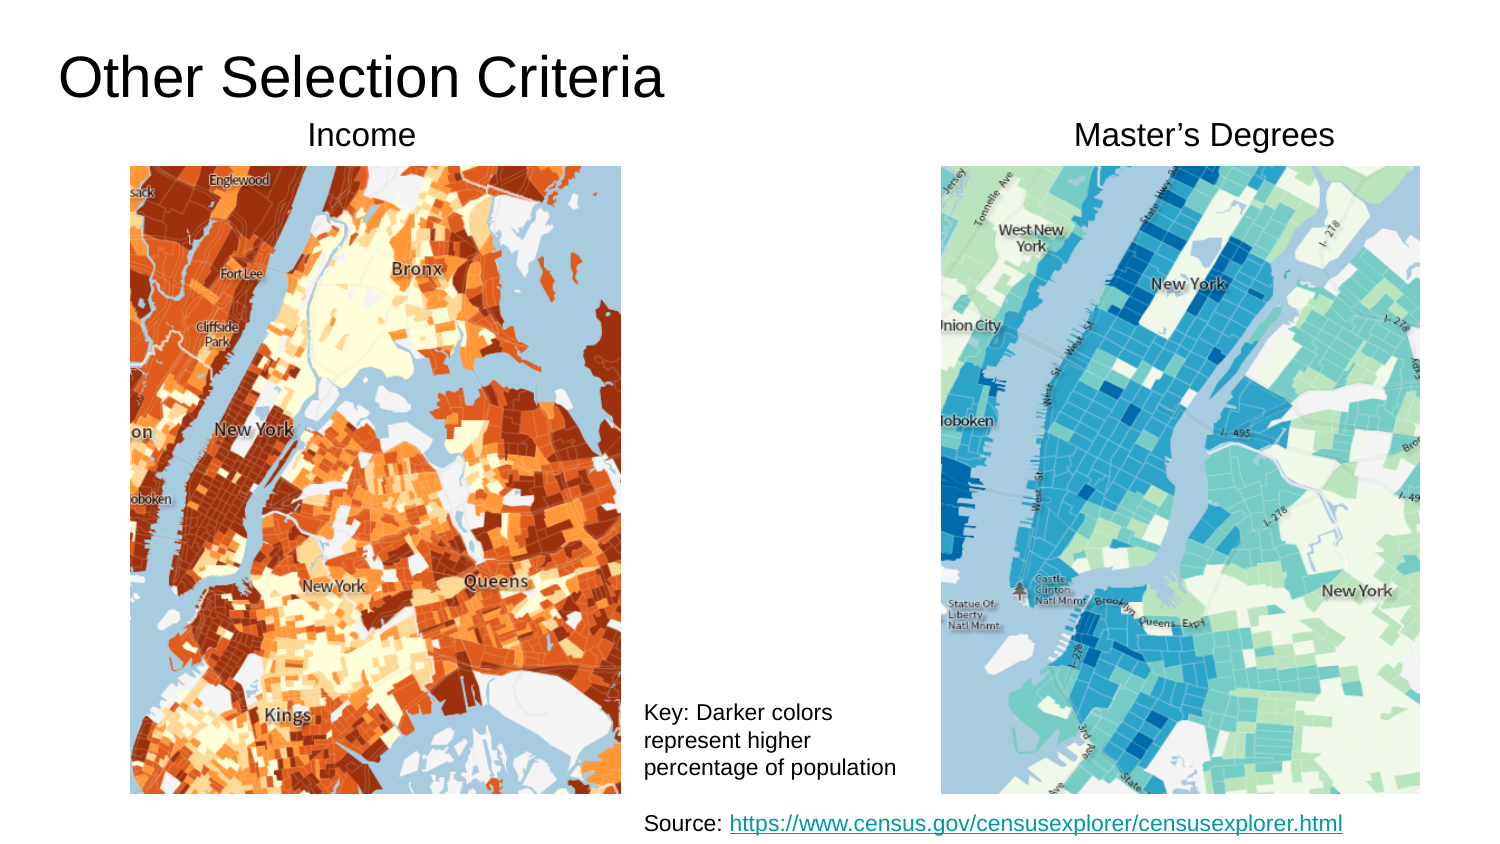

Other Selection Criteria
# Income
Master’s Degrees
Key: Darker colors represent higher percentage of population
Source: https://www.census.gov/censusexplorer/censusexplorer.html